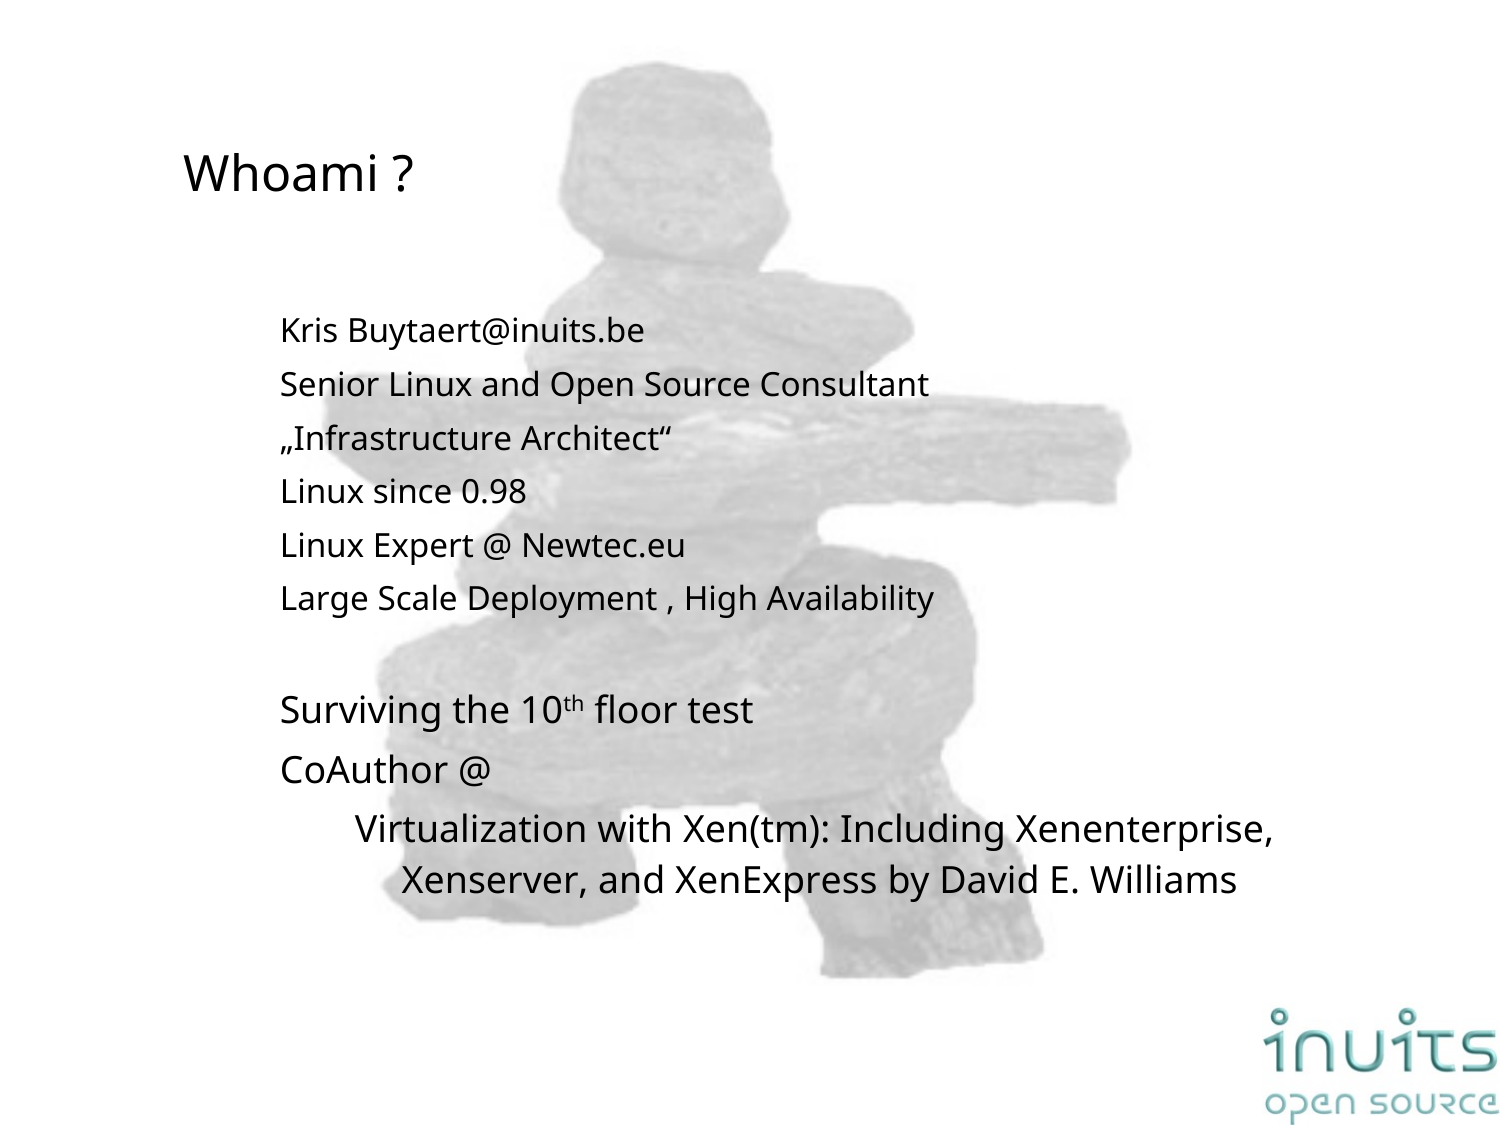

# Whoami ?
Kris Buytaert@inuits.be
Senior Linux and Open Source Consultant
„Infrastructure Architect“
Linux since 0.98
Linux Expert @ Newtec.eu
Large Scale Deployment , High Availability
Surviving the 10th floor test
CoAuthor @
Virtualization with Xen(tm): Including Xenenterprise, Xenserver, and XenExpress by David E. Williams
2